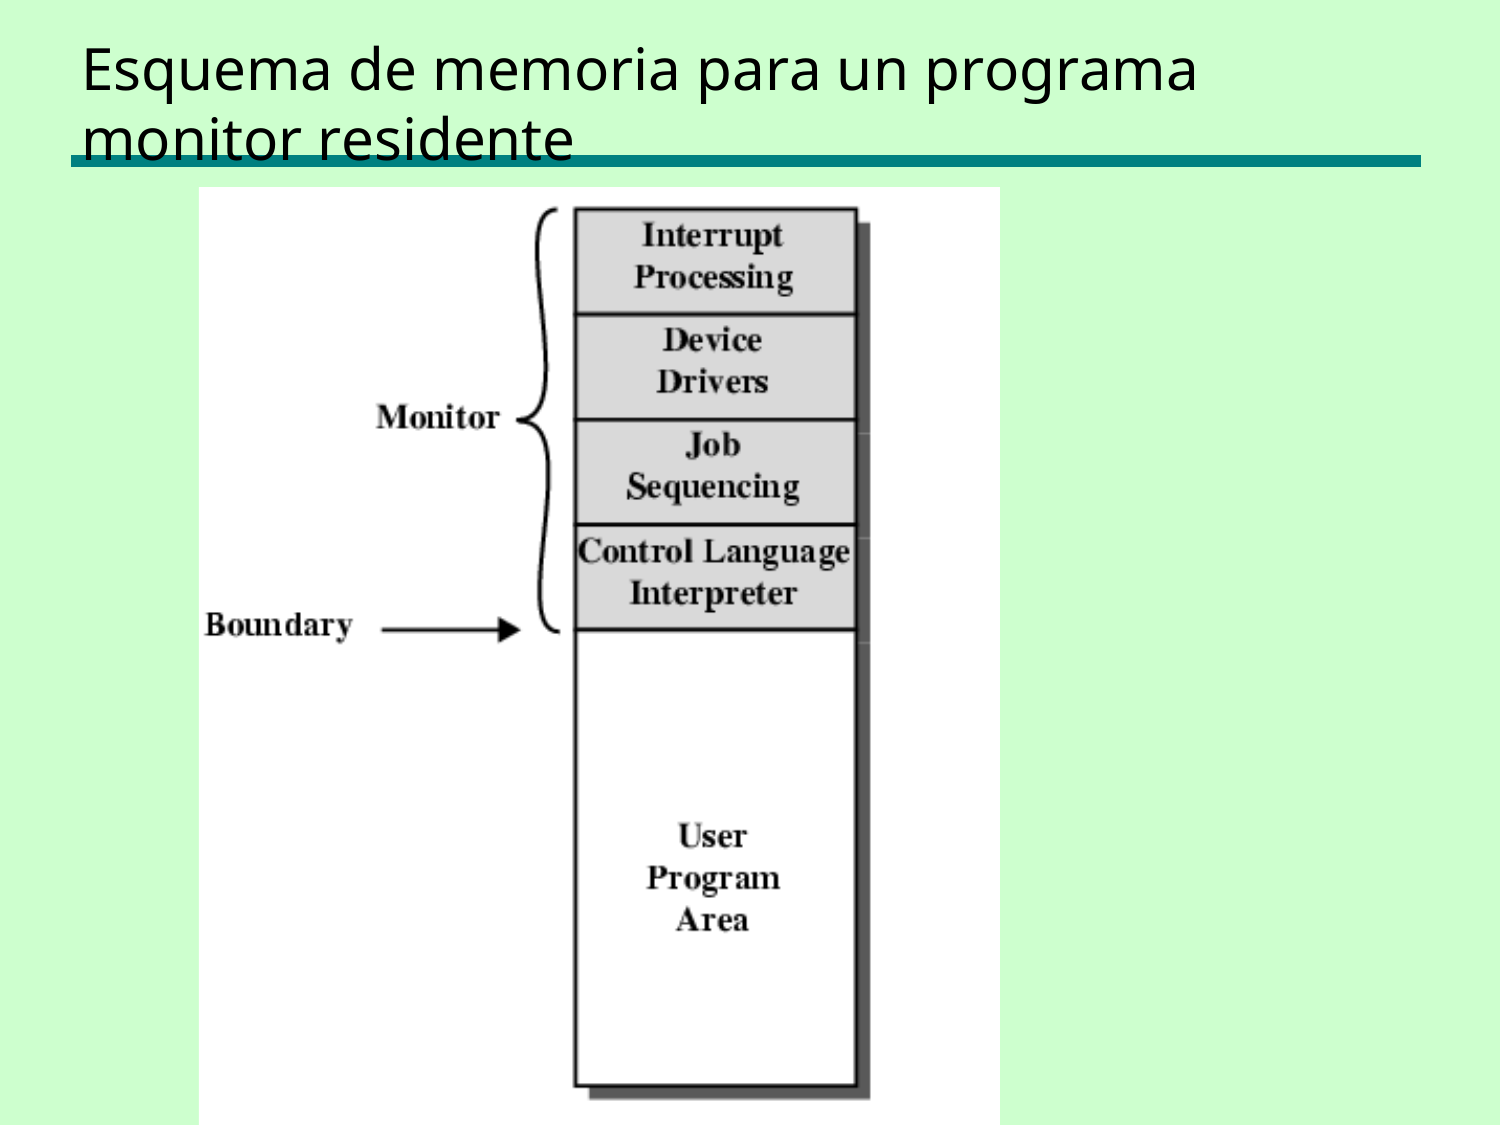

# Esquema de memoria para un programa monitor residente